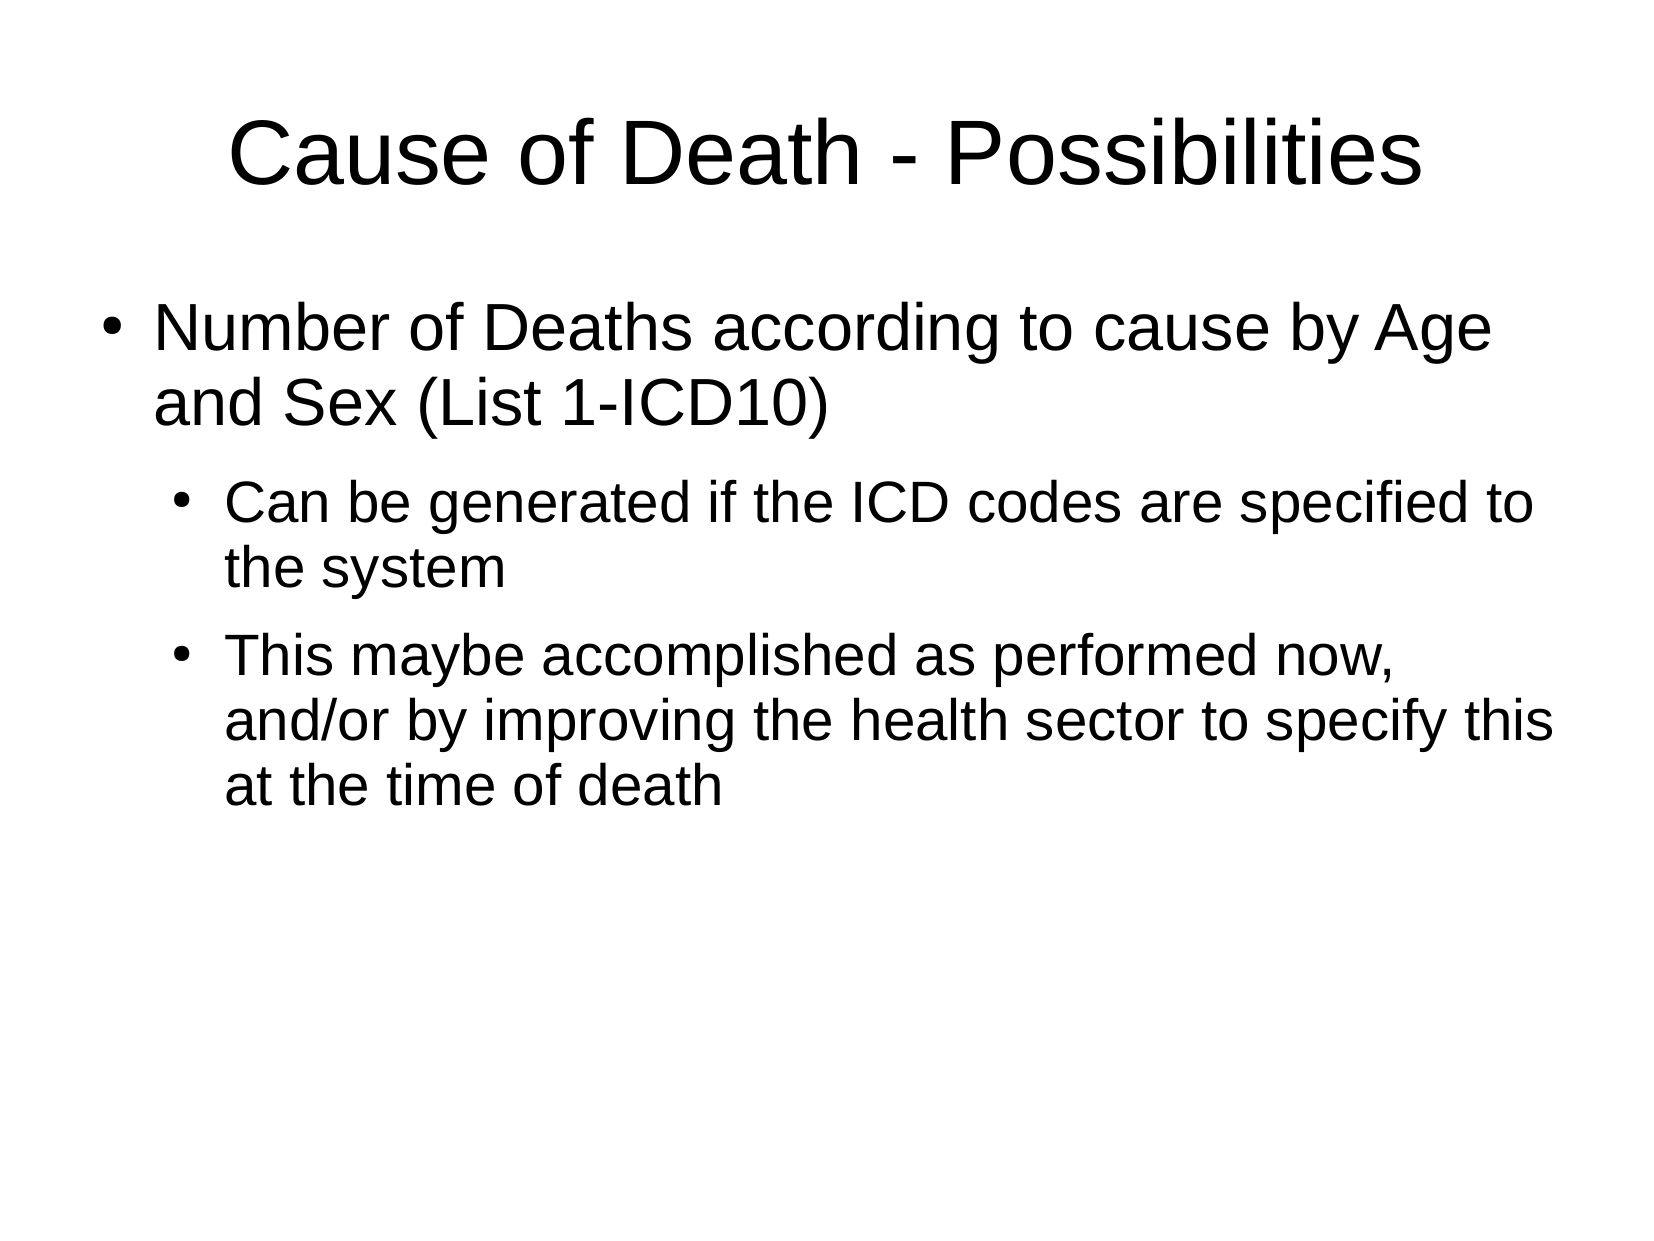

# Cause of Death - Possibilities
Number of Deaths according to cause by Age and Sex (List 1-ICD10)
Can be generated if the ICD codes are specified to the system
This maybe accomplished as performed now, and/or by improving the health sector to specify this at the time of death